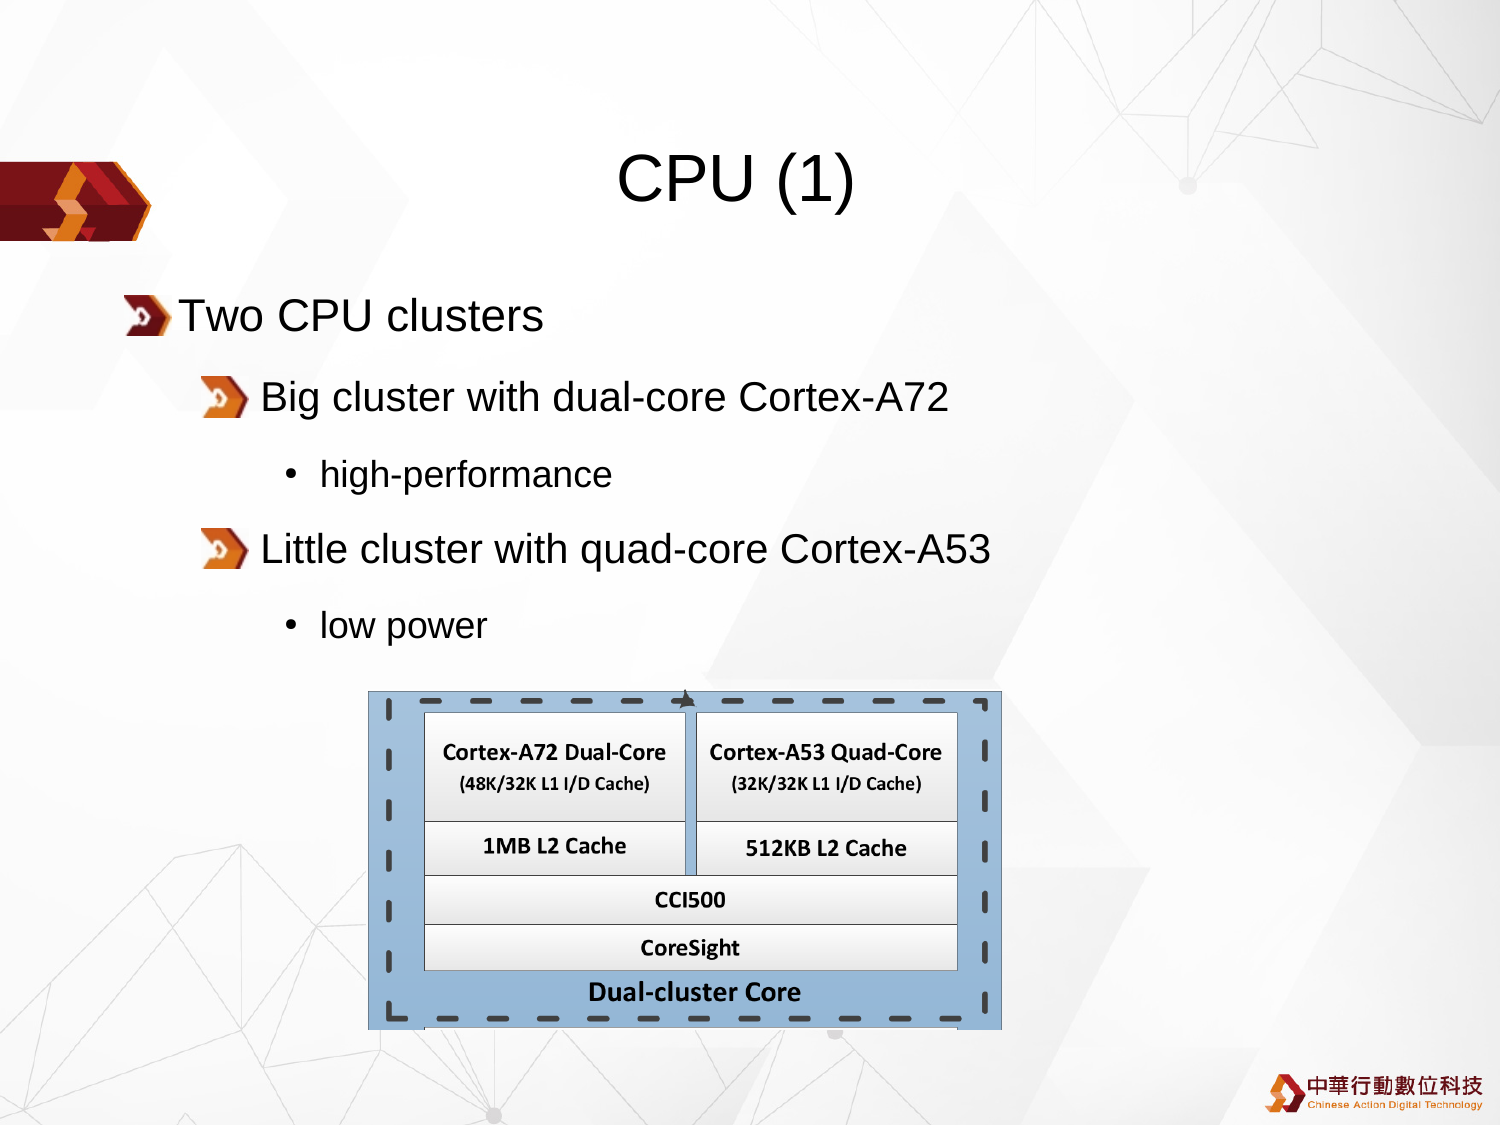

# CPU (1)
Two CPU clusters
 Big cluster with dual-core Cortex-A72
high-performance
 Little cluster with quad-core Cortex-A53
low power